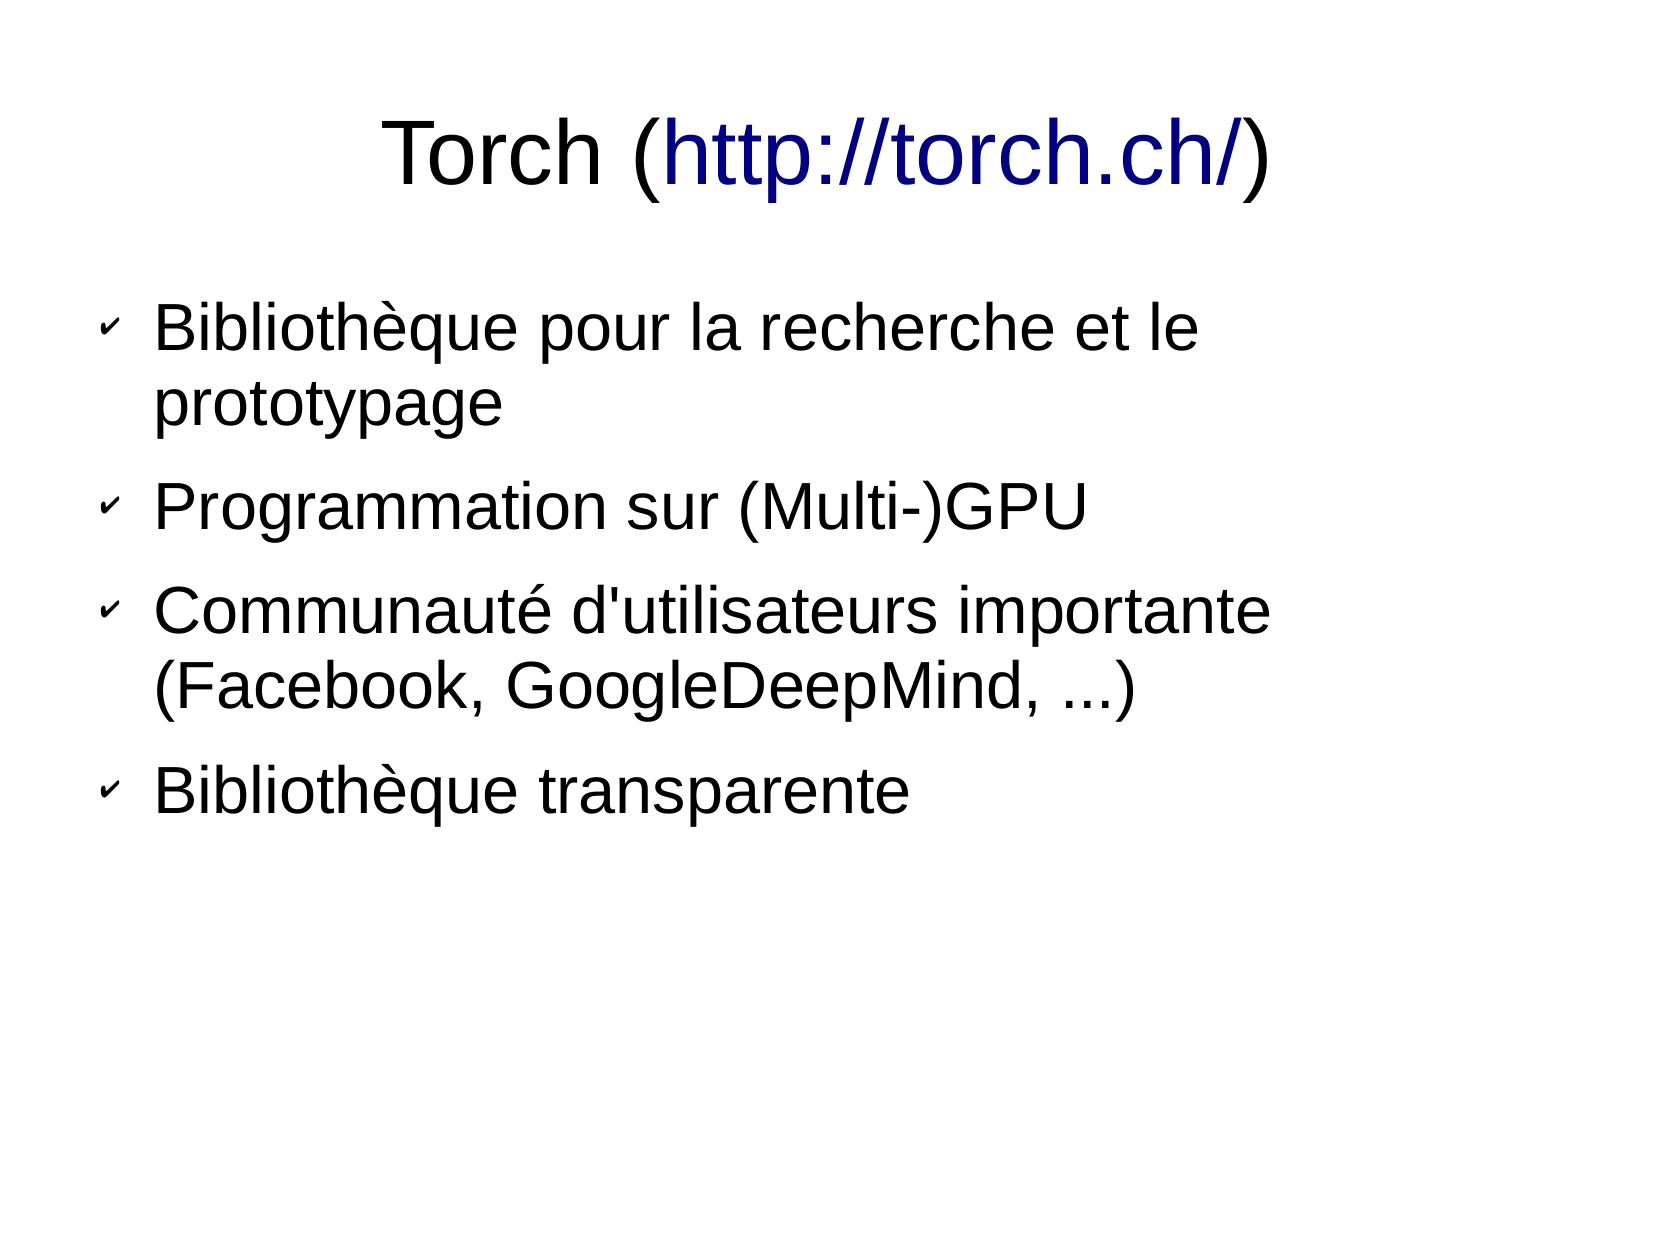

# Torch (http://torch.ch/)
Bibliothèque pour la recherche et le prototypage
Programmation sur (Multi-)GPU
Communauté d'utilisateurs importante (Facebook, GoogleDeepMind, ...)
Bibliothèque transparente